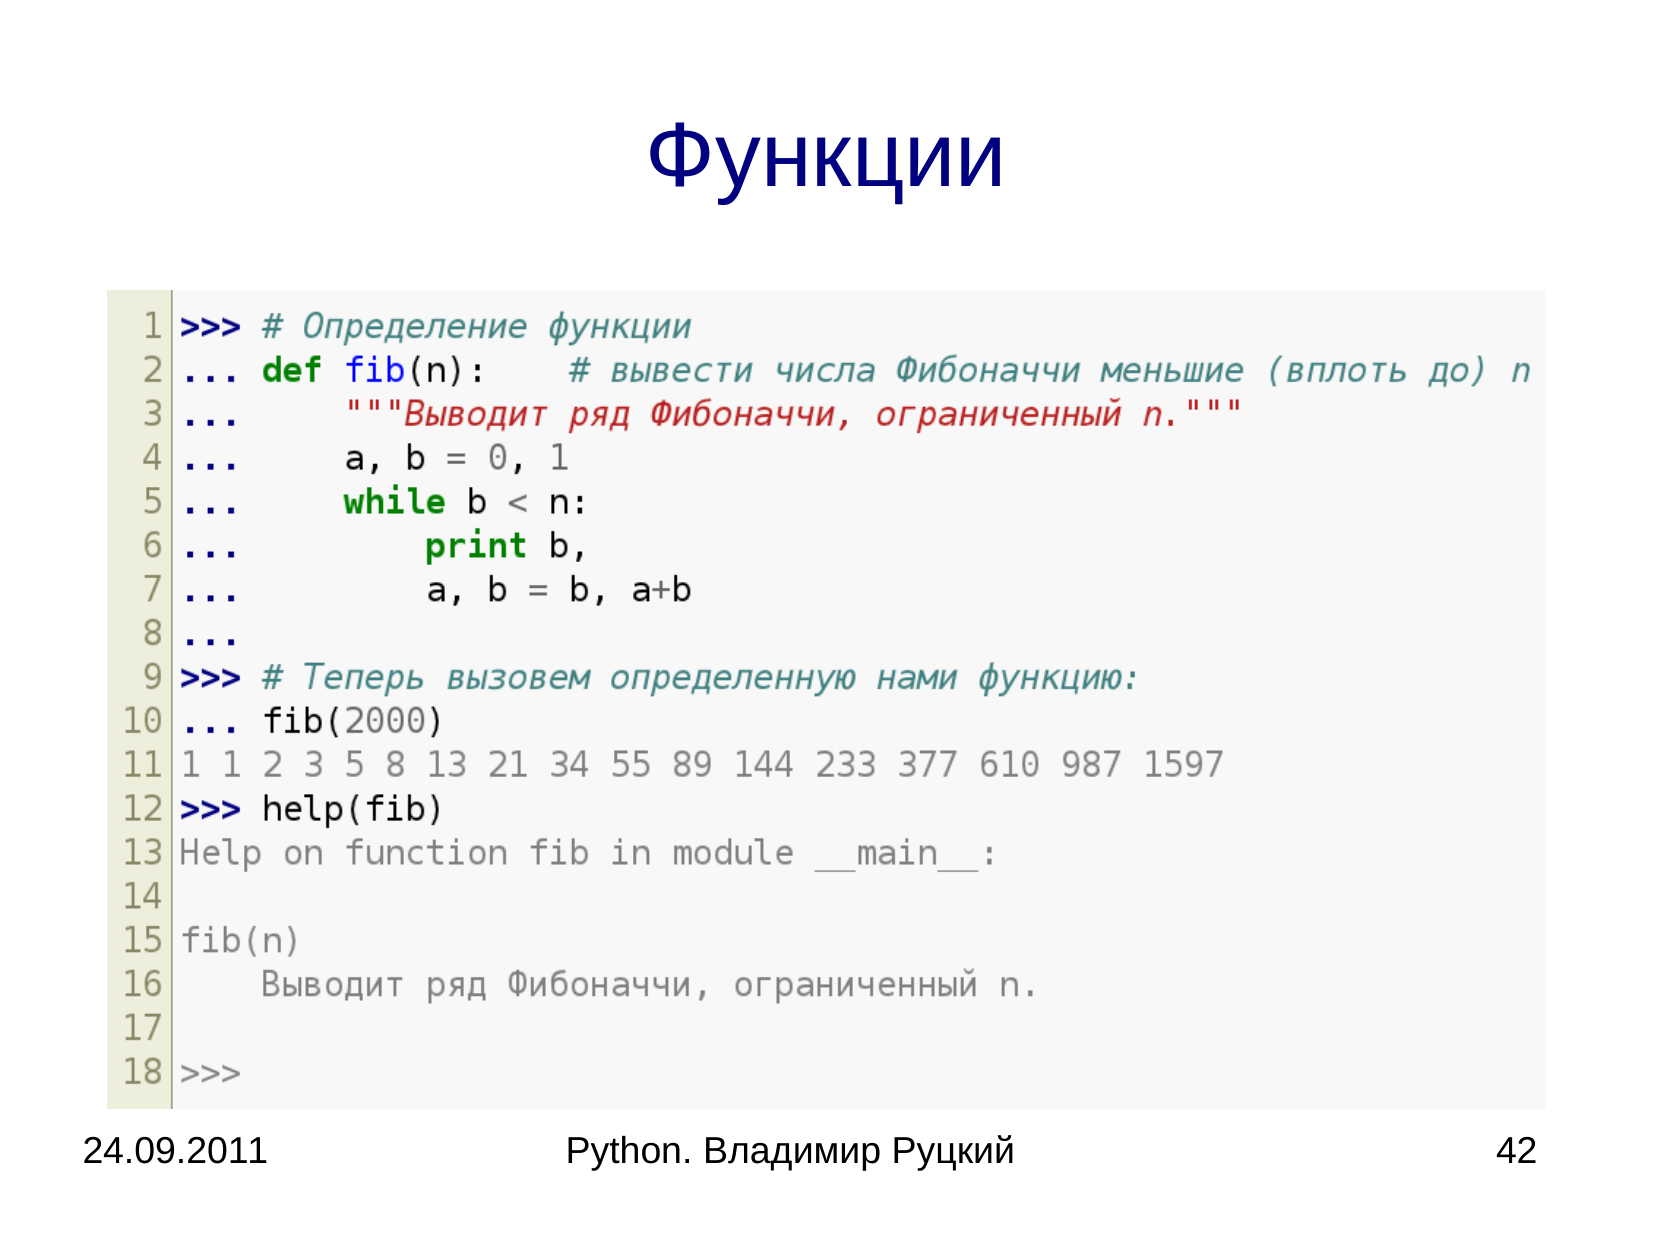

# Функции
24.09.2011
Python. Владимир Руцкий
42